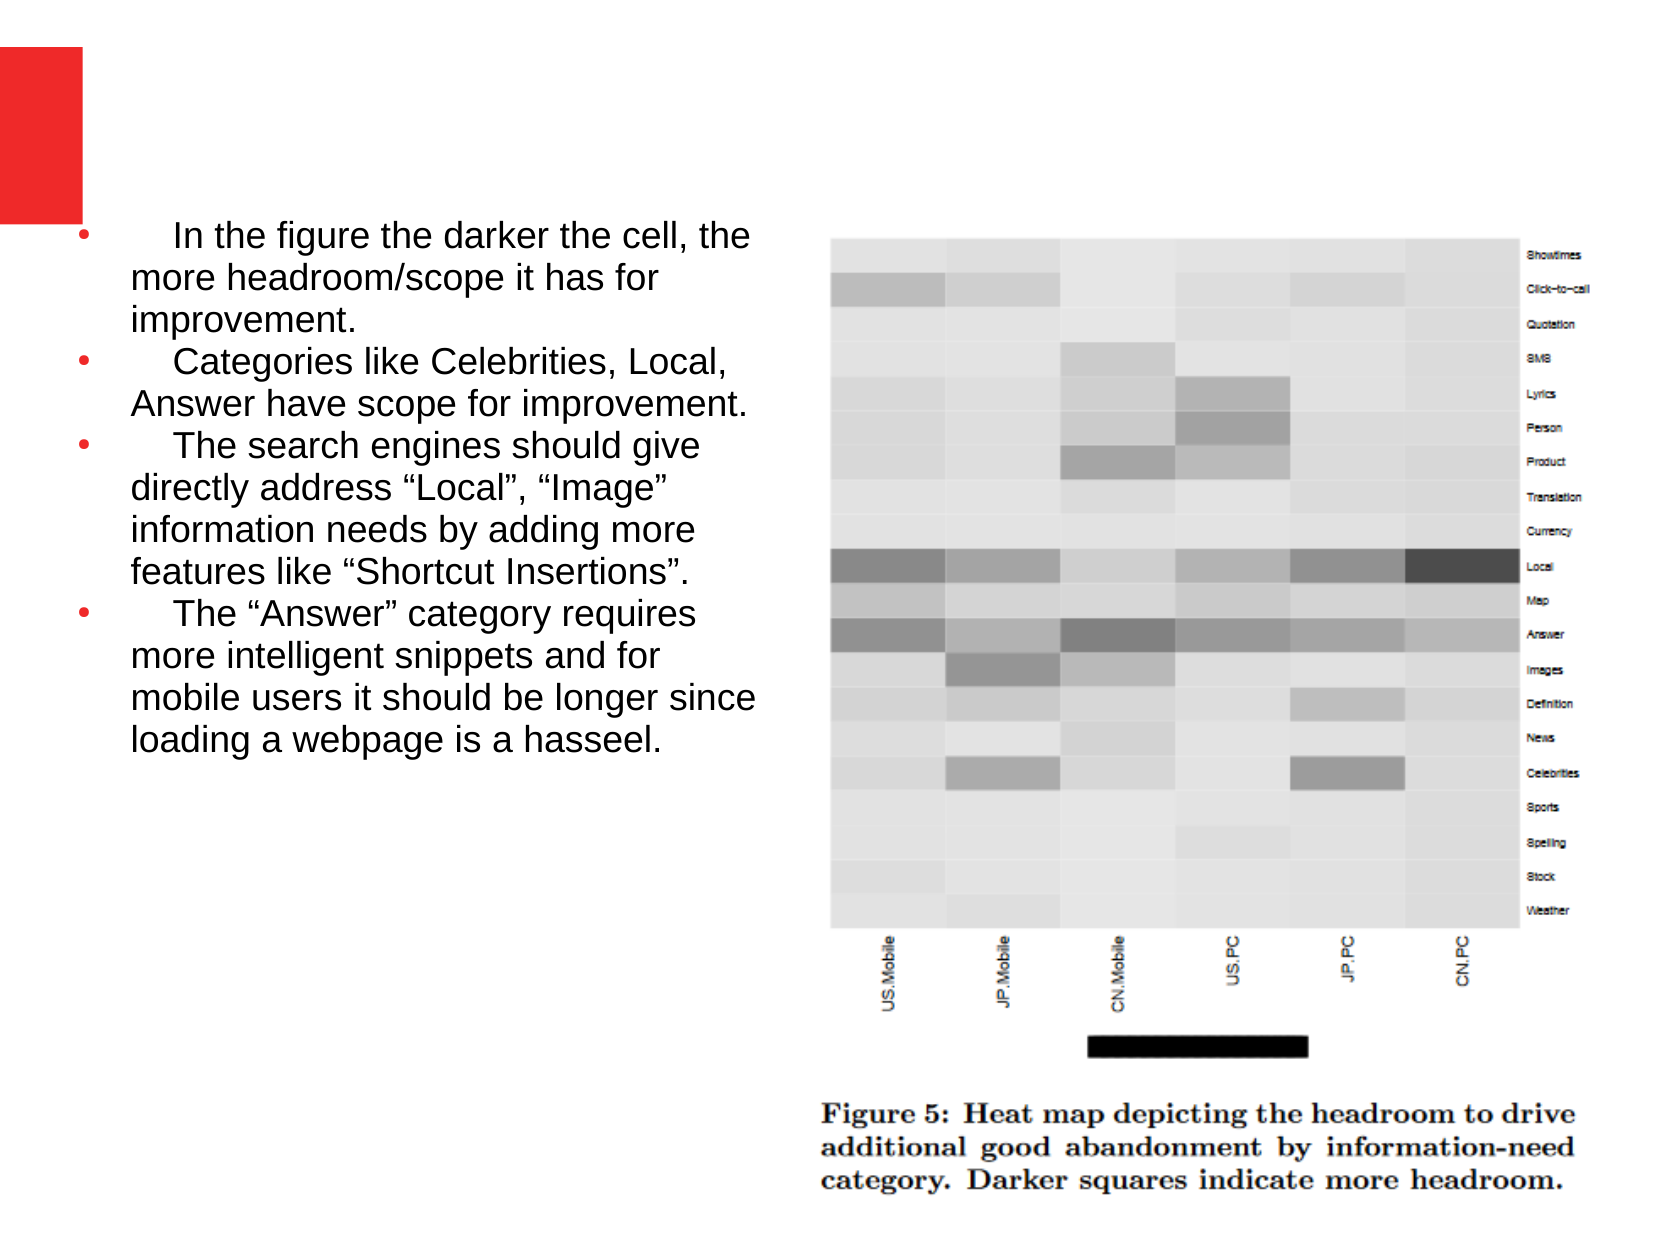

#
 In the figure the darker the cell, the more headroom/scope it has for improvement.
 Categories like Celebrities, Local, Answer have scope for improvement.
 The search engines should give directly address “Local”, “Image” information needs by adding more features like “Shortcut Insertions”.
 The “Answer” category requires more intelligent snippets and for mobile users it should be longer since loading a webpage is a hasseel.
41